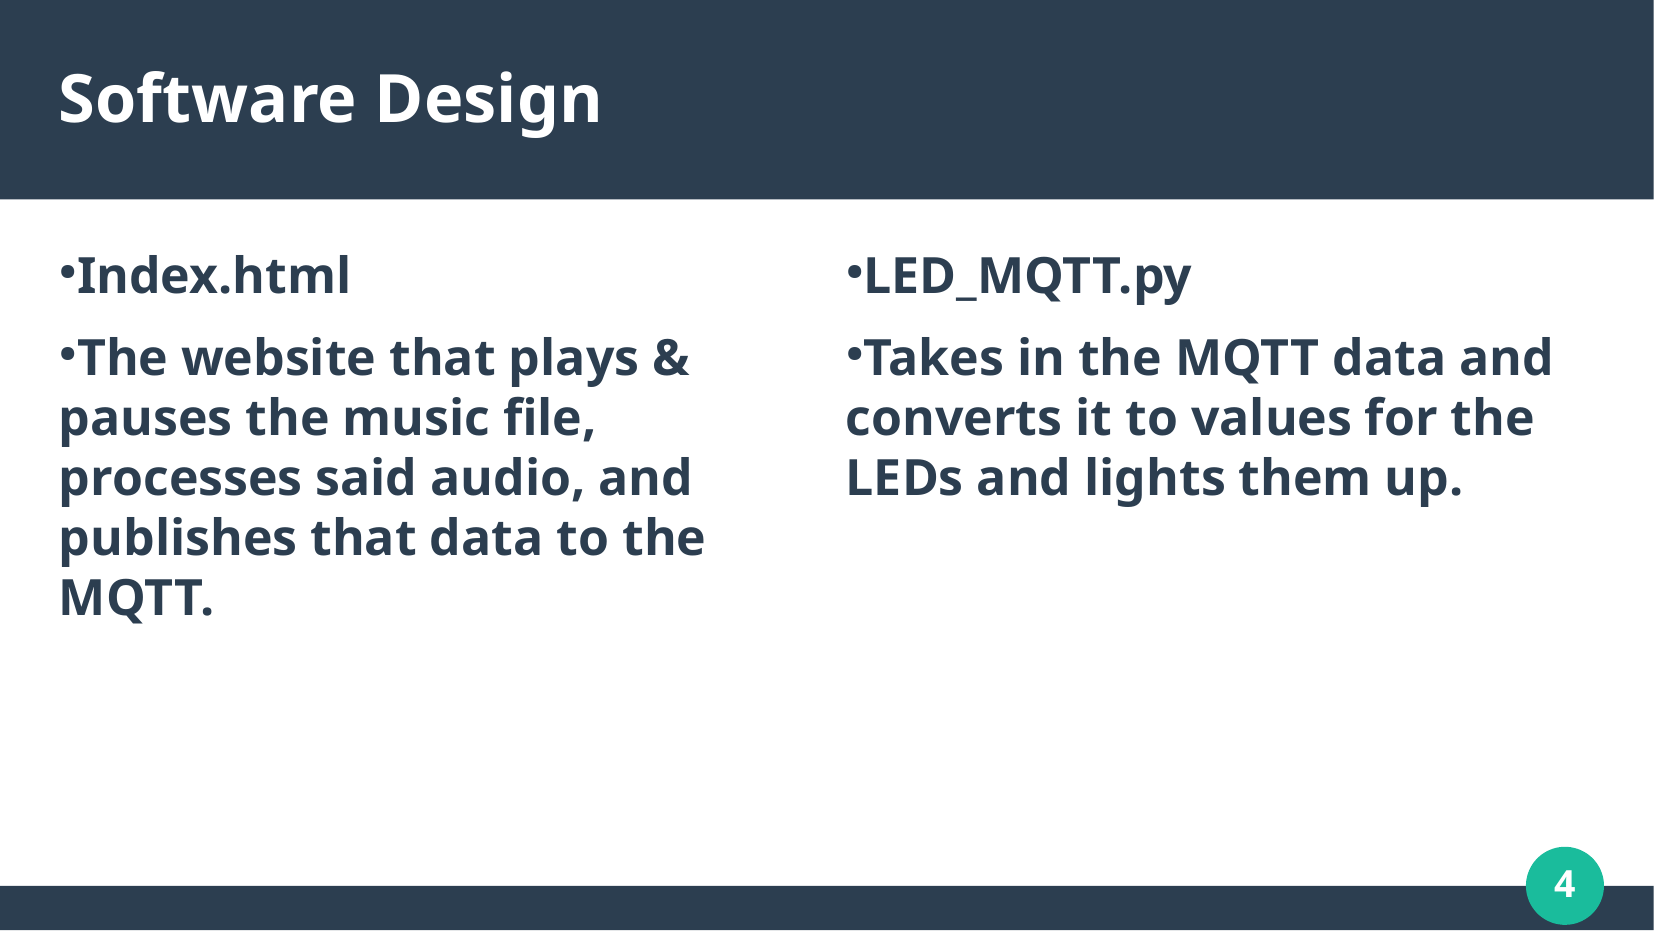

# Software Design
Index.html
The website that plays & pauses the music file, processes said audio, and publishes that data to the MQTT.
LED_MQTT.py
Takes in the MQTT data and converts it to values for the LEDs and lights them up.